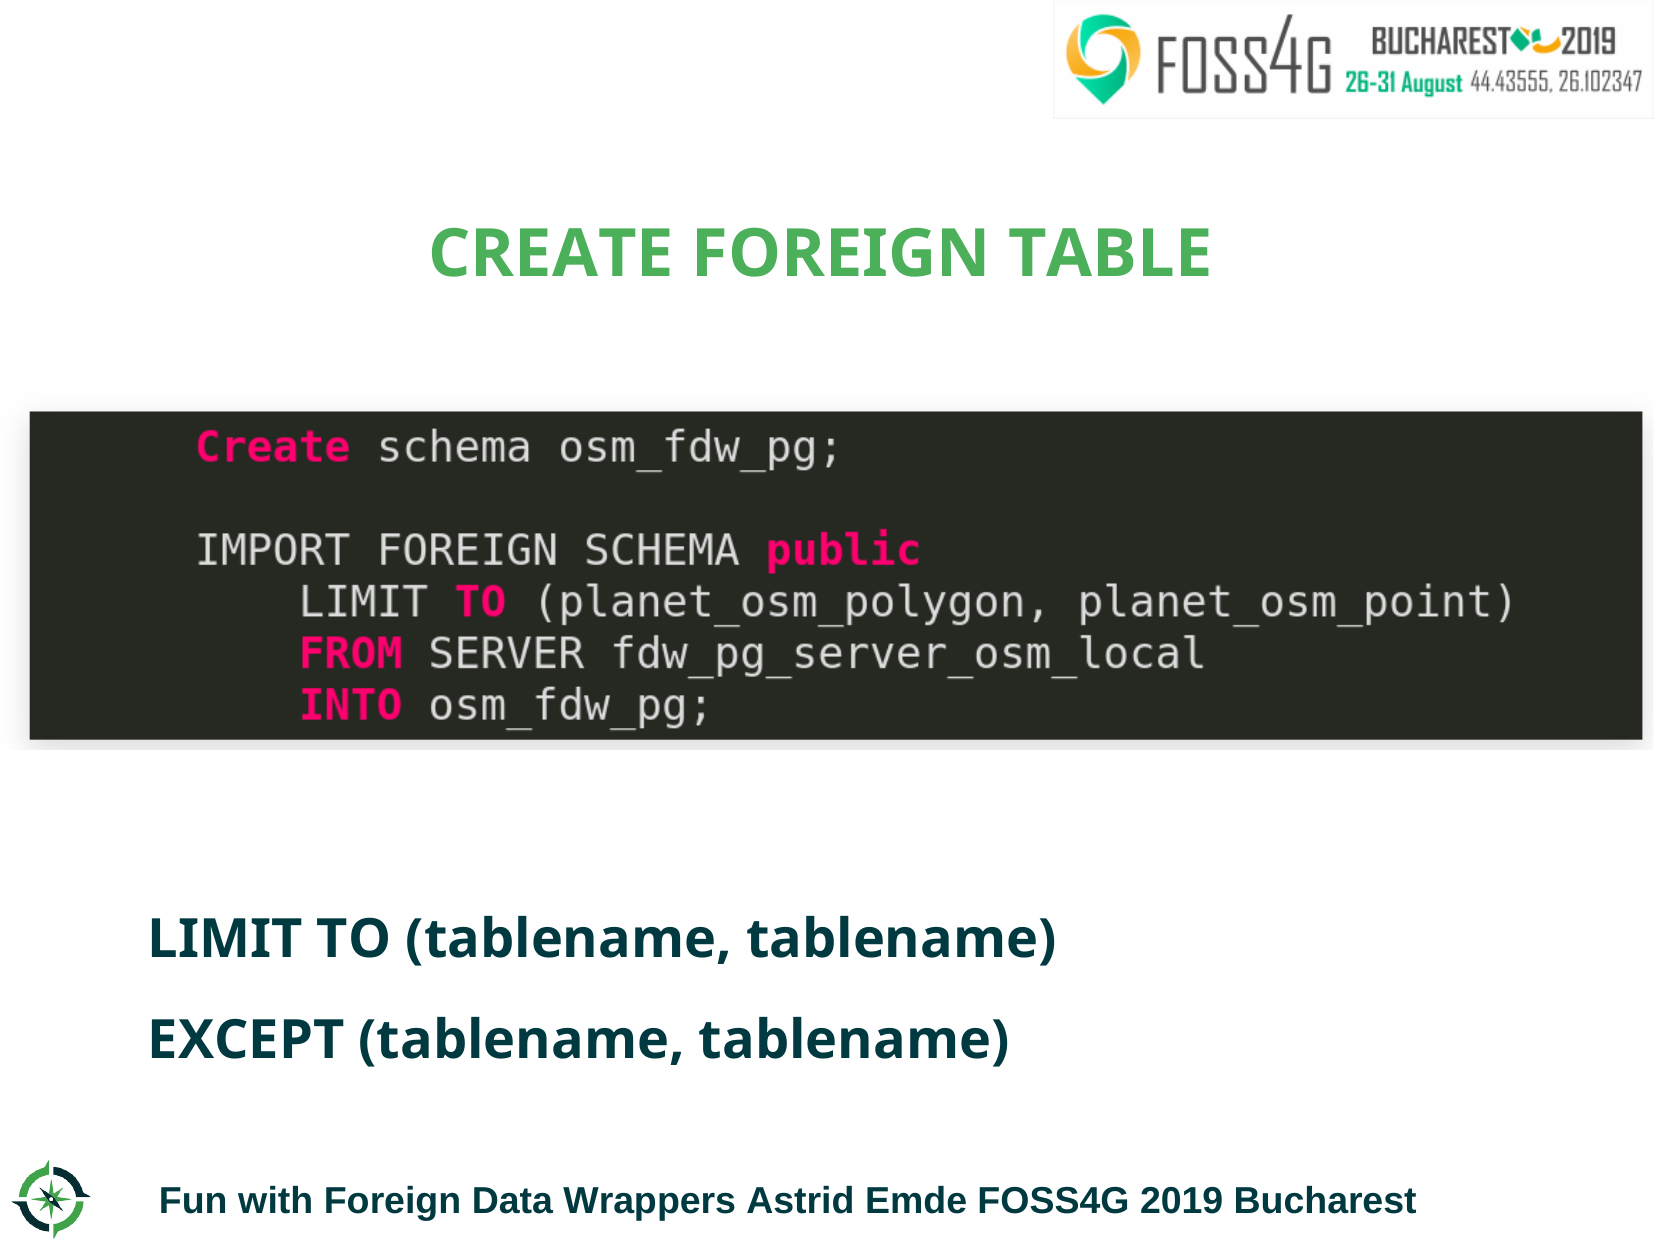

# CREATE FOREIGN TABLE
LIMIT TO (tablename, tablename)
EXCEPT (tablename, tablename)